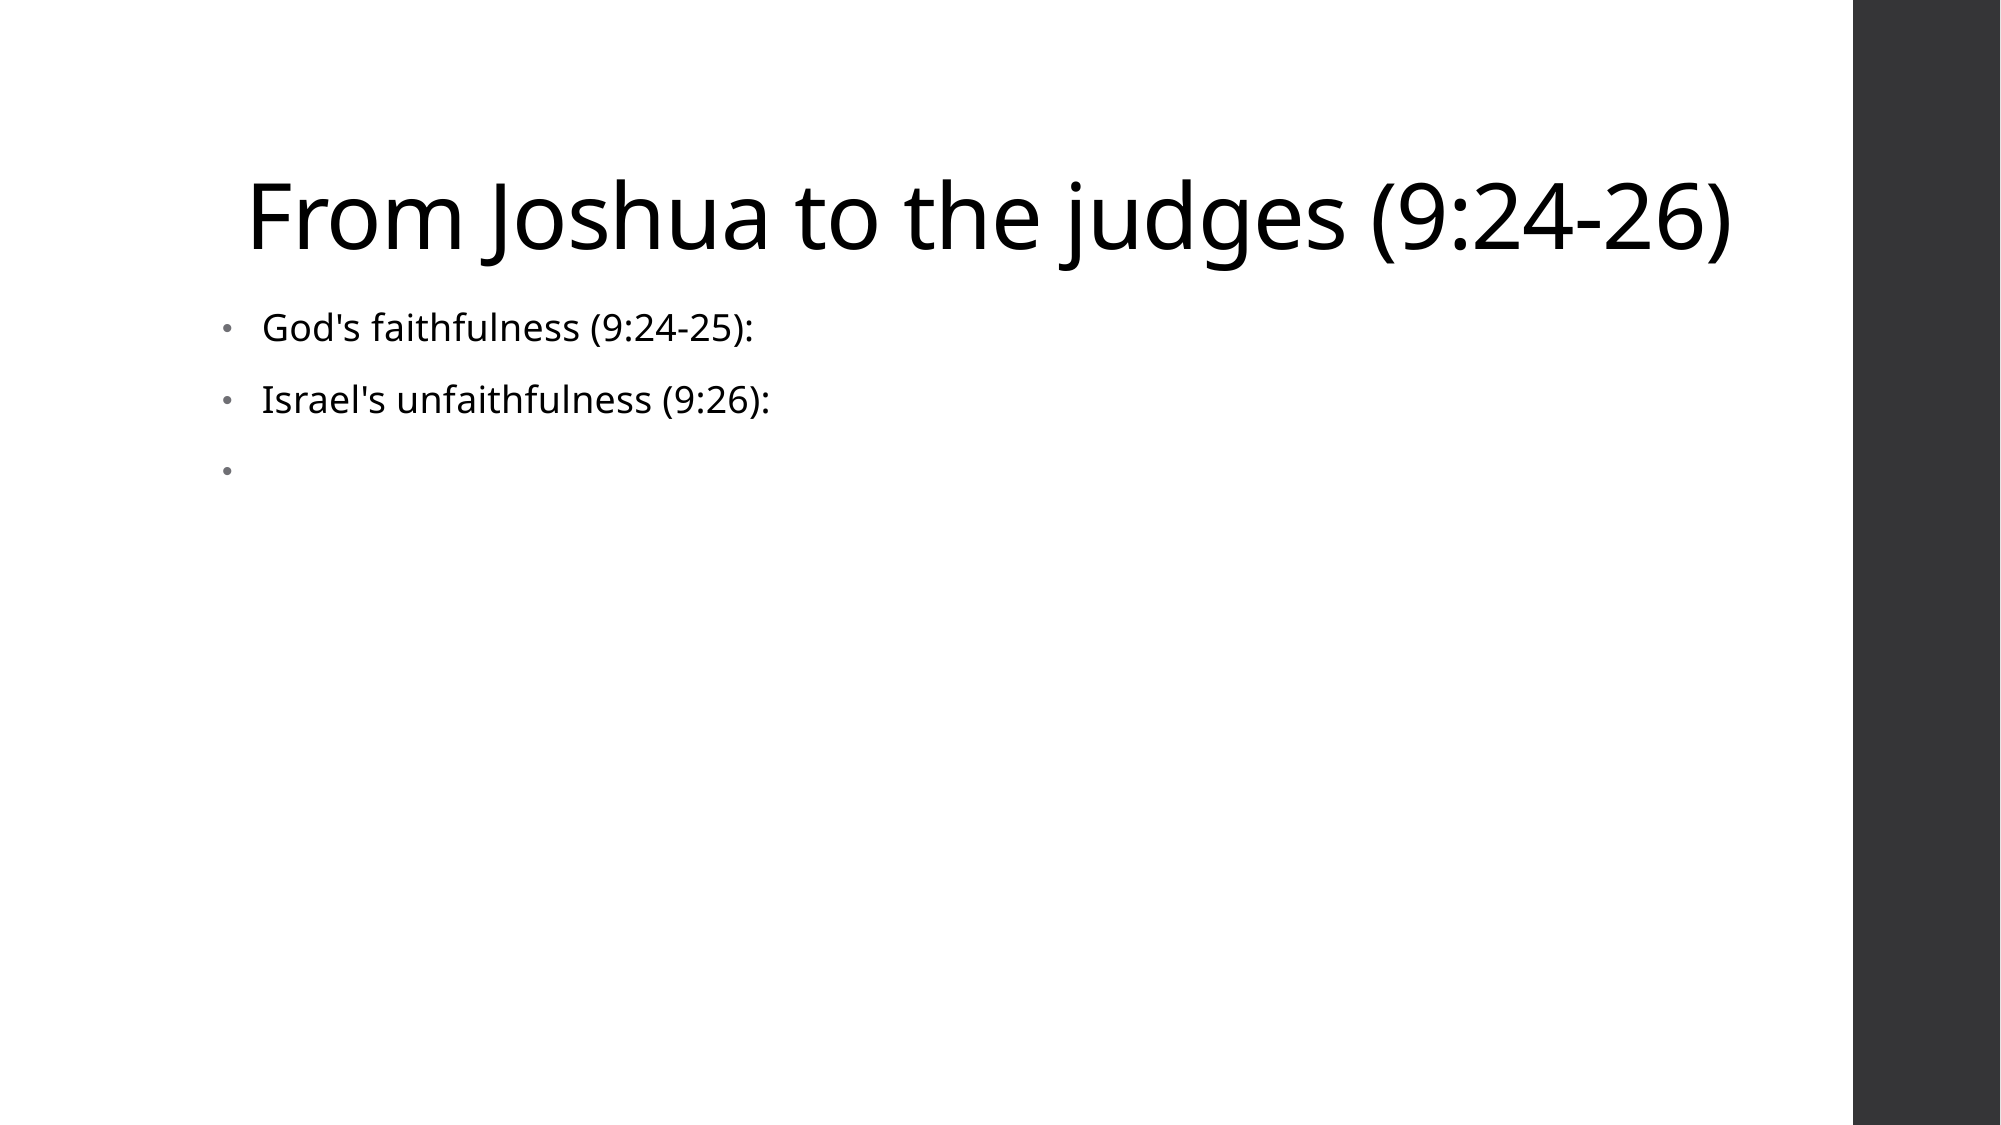

# From Joshua to the judges (9:24-26)
 God's faithfulness (9:24-25):
 Israel's unfaithfulness (9:26):